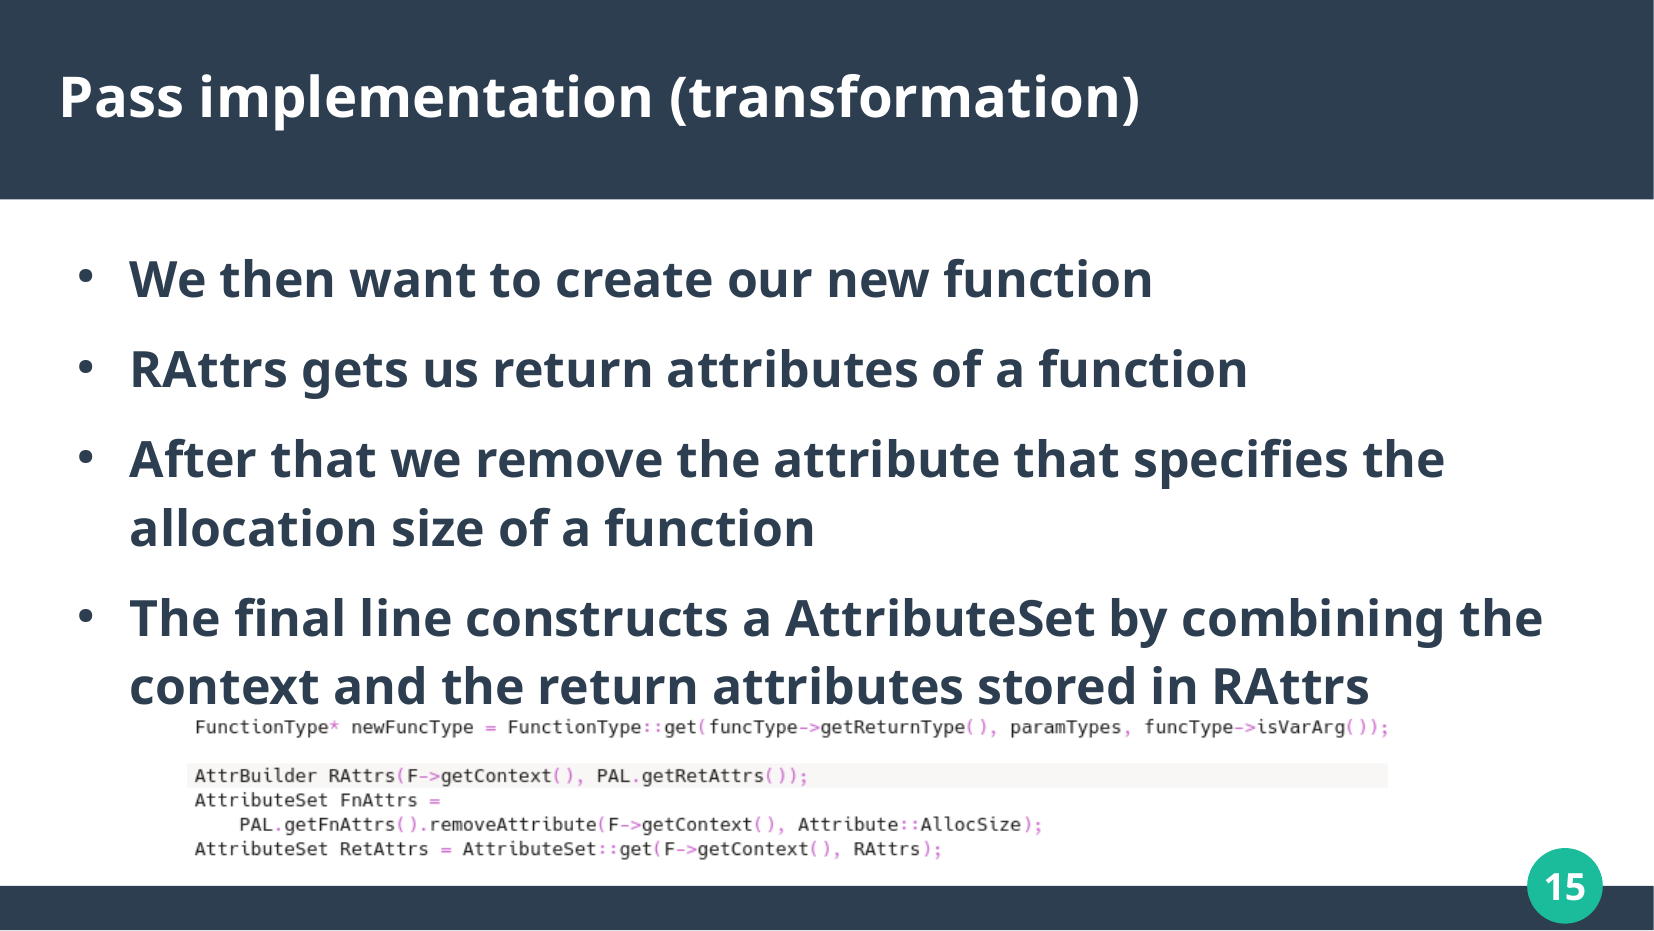

# Pass implementation (transformation)
We then want to create our new function
RAttrs gets us return attributes of a function
After that we remove the attribute that specifies the allocation size of a function
The final line constructs a AttributeSet by combining the context and the return attributes stored in RAttrs